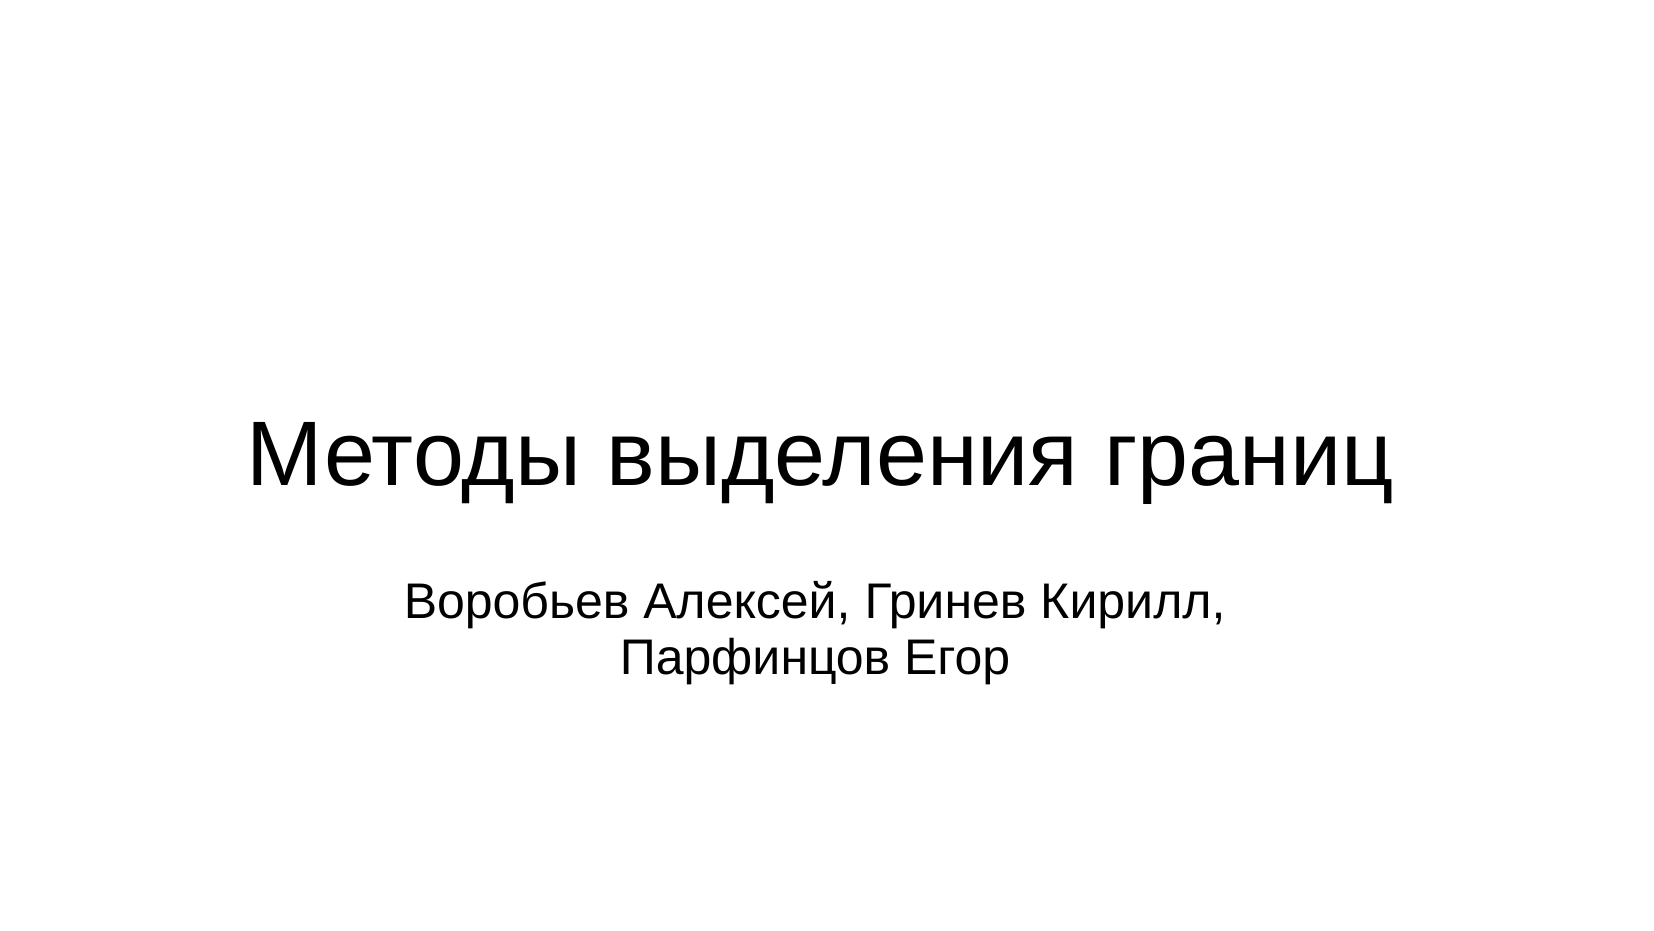

# Методы выделения границ
Воробьев Алексей, Гринев Кирилл, Парфинцов Егор